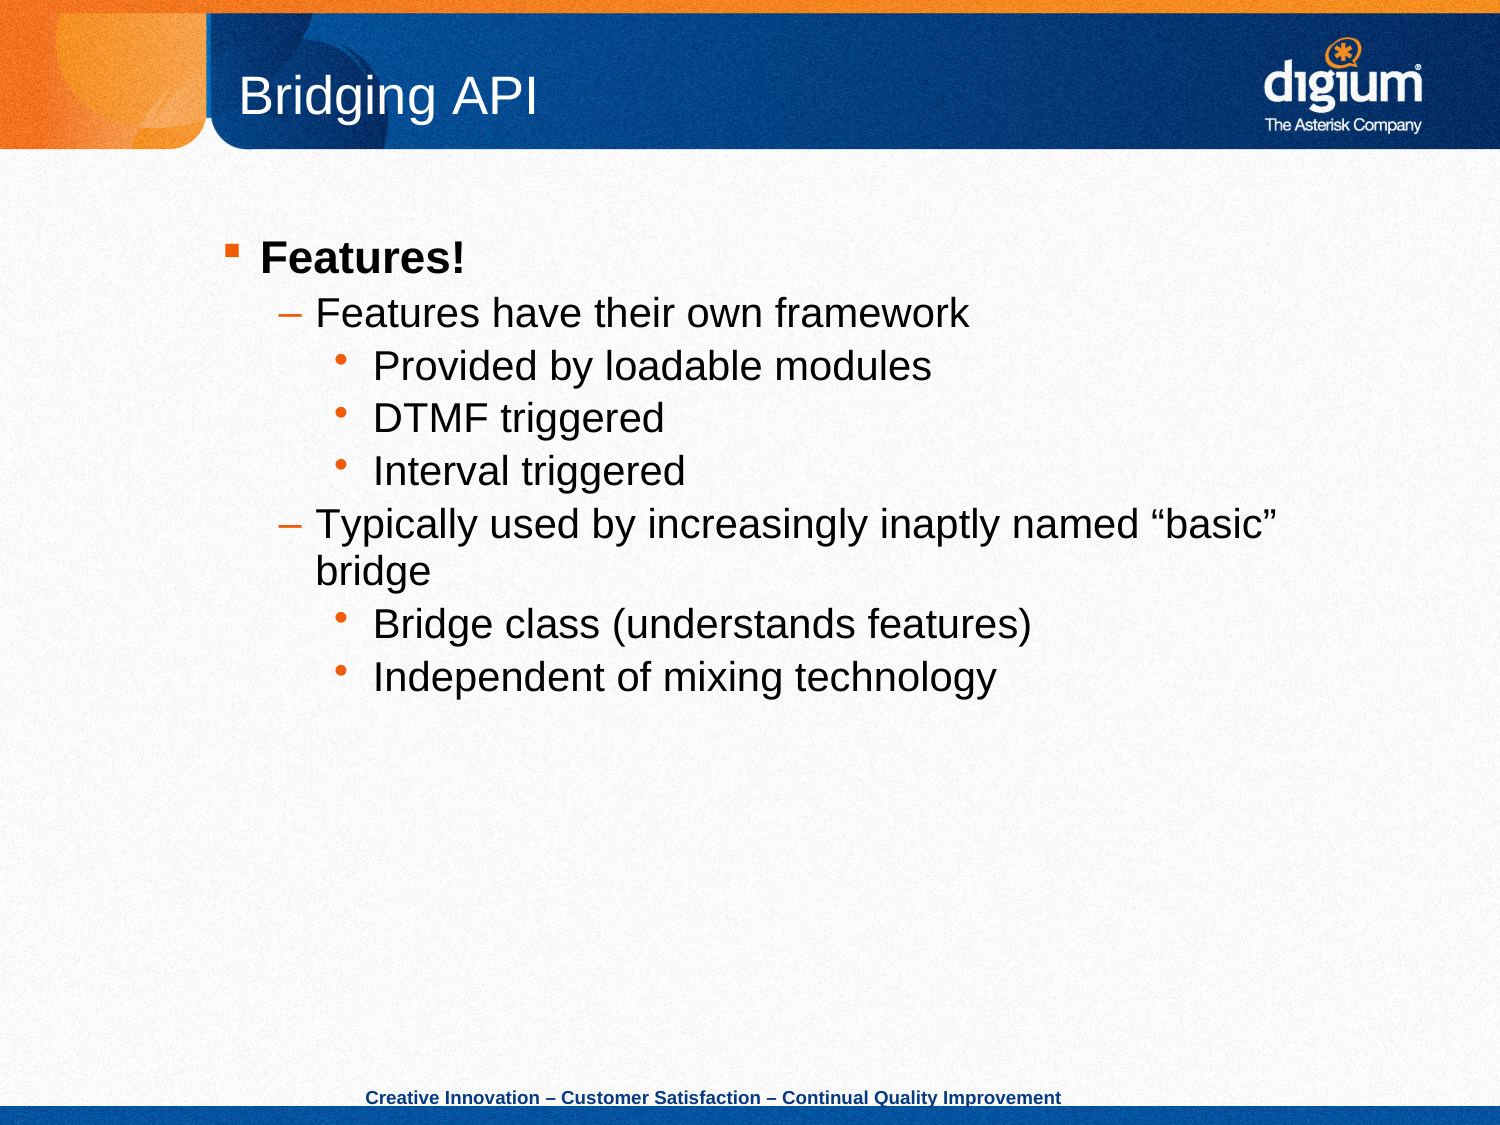

# Bridging API
Features!
Features have their own framework
Provided by loadable modules
DTMF triggered
Interval triggered
Typically used by increasingly inaptly named “basic” bridge
Bridge class (understands features)
Independent of mixing technology